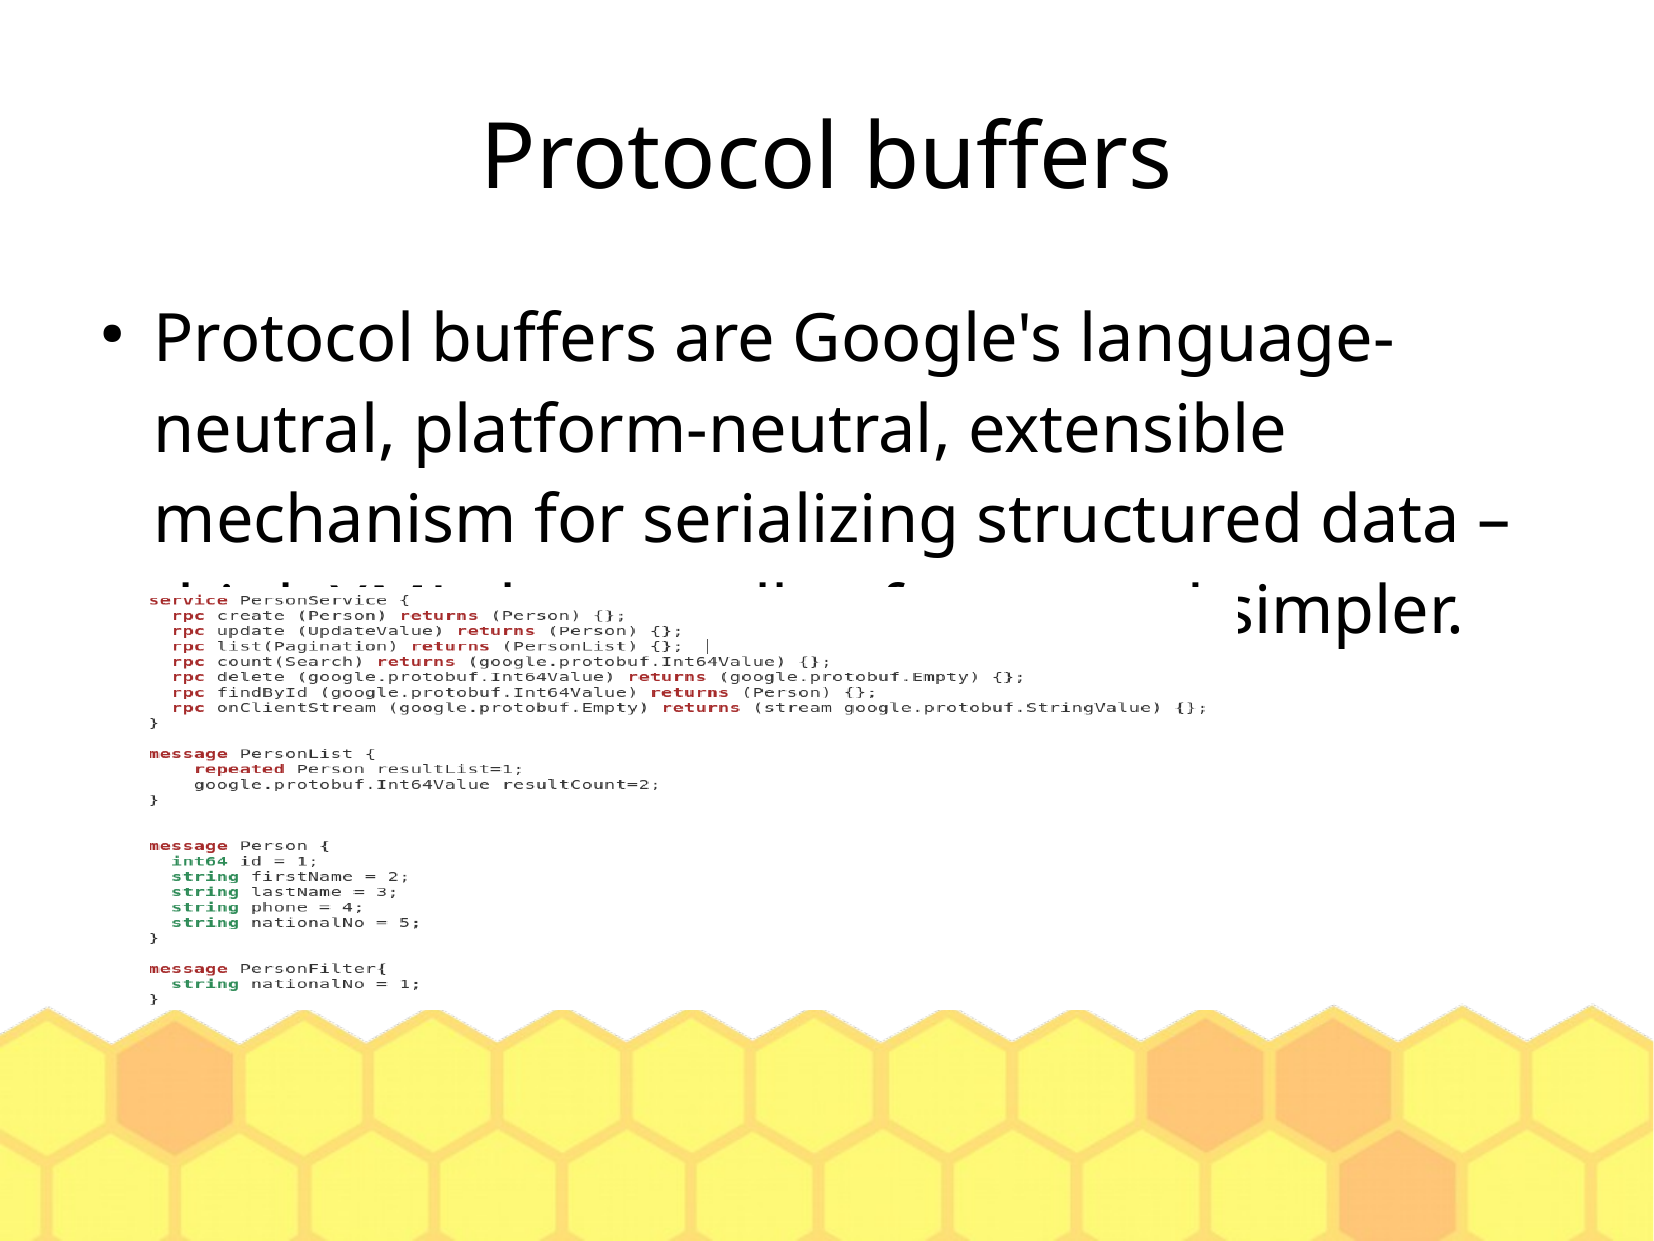

# Protocol buffers
Protocol buffers are Google's language-neutral, platform-neutral, extensible mechanism for serializing structured data – think XML, but smaller, faster, and simpler.